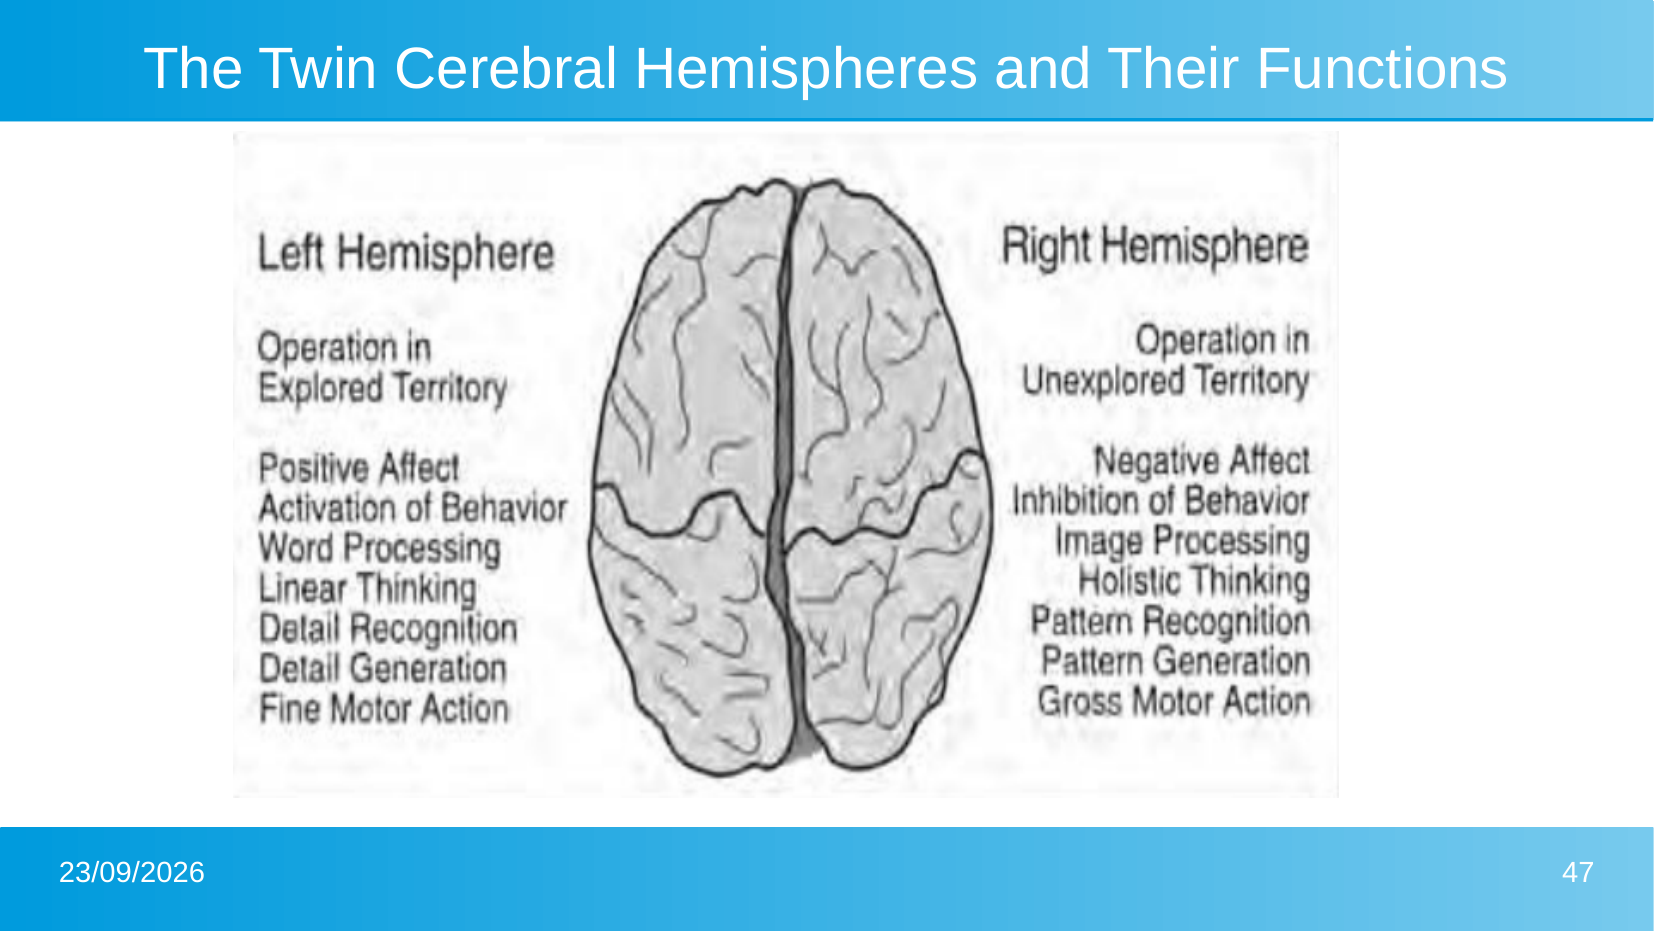

# The Twin Cerebral Hemispheres and Their Functions
47